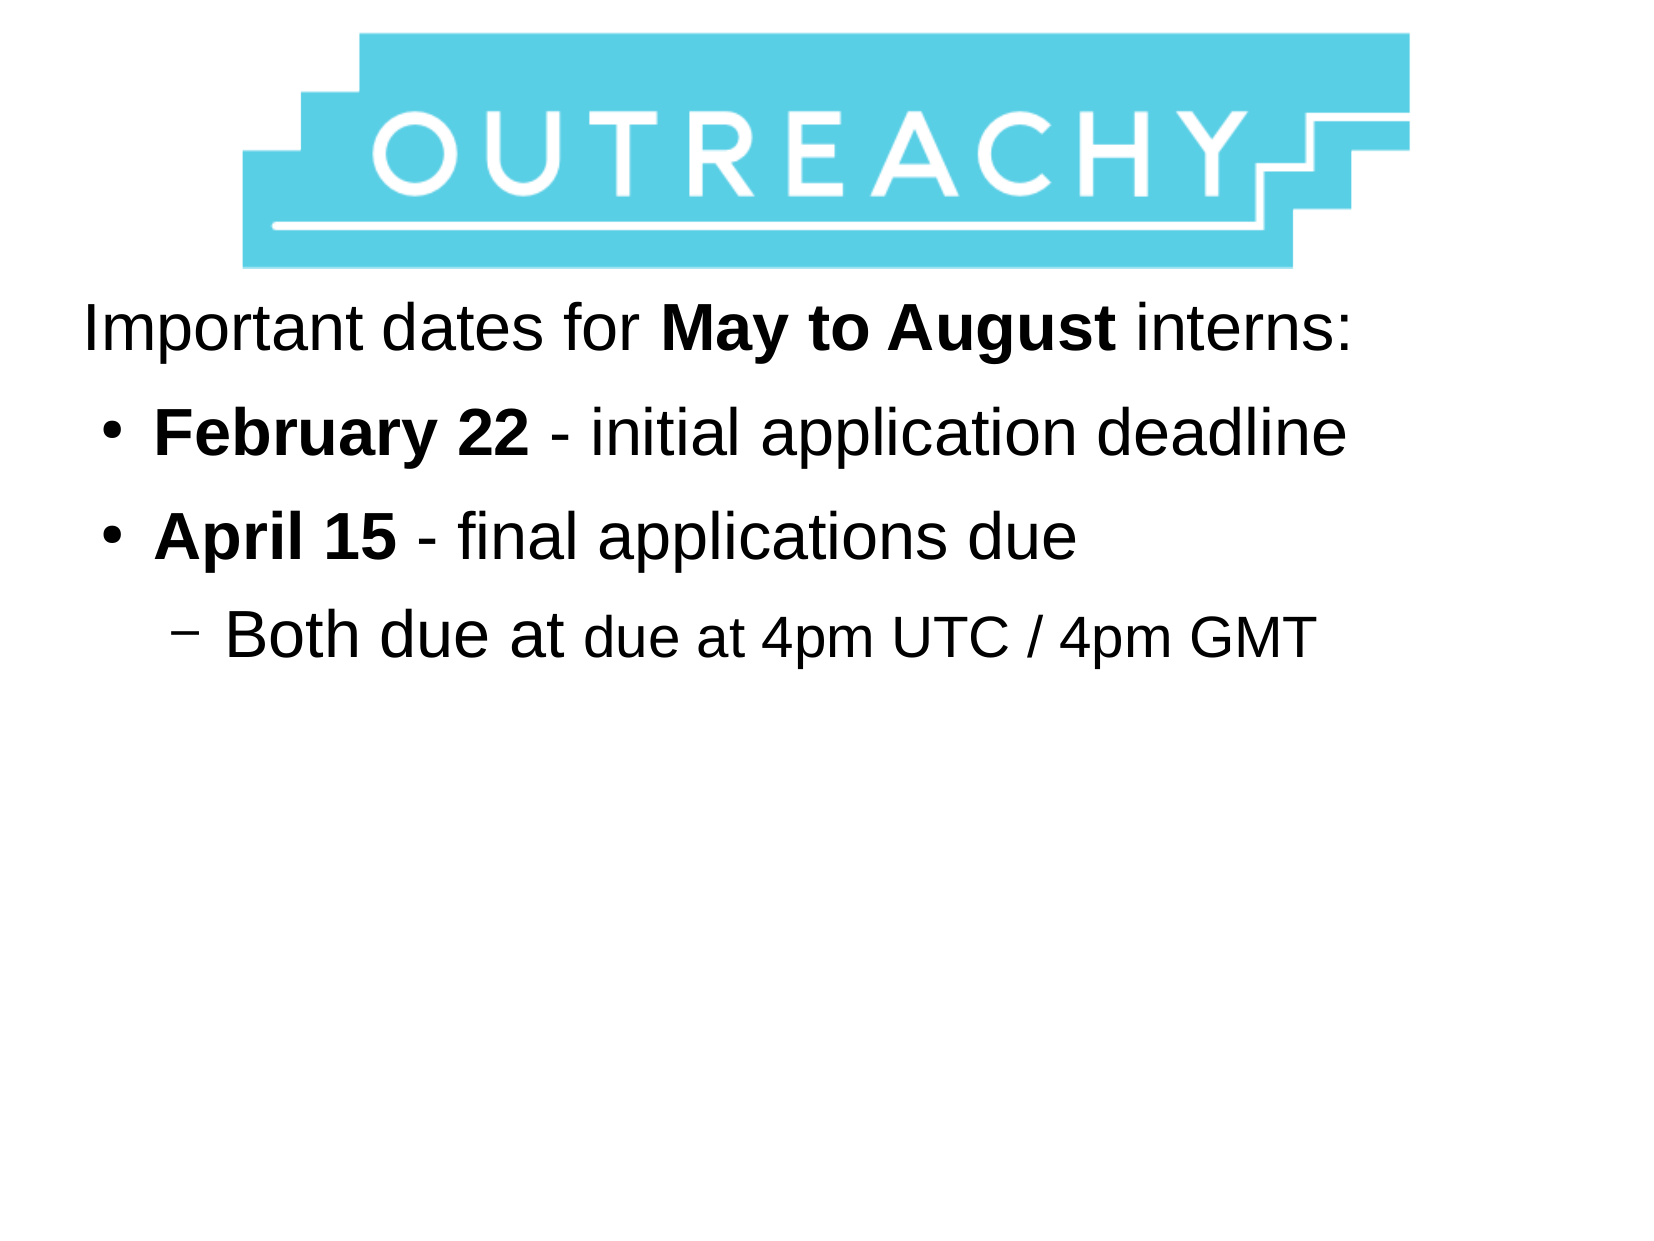

# Outreachy
Important dates for May to August interns:
February 22 - initial application deadline
April 15 - final applications due
Both due at due at 4pm UTC / 4pm GMT